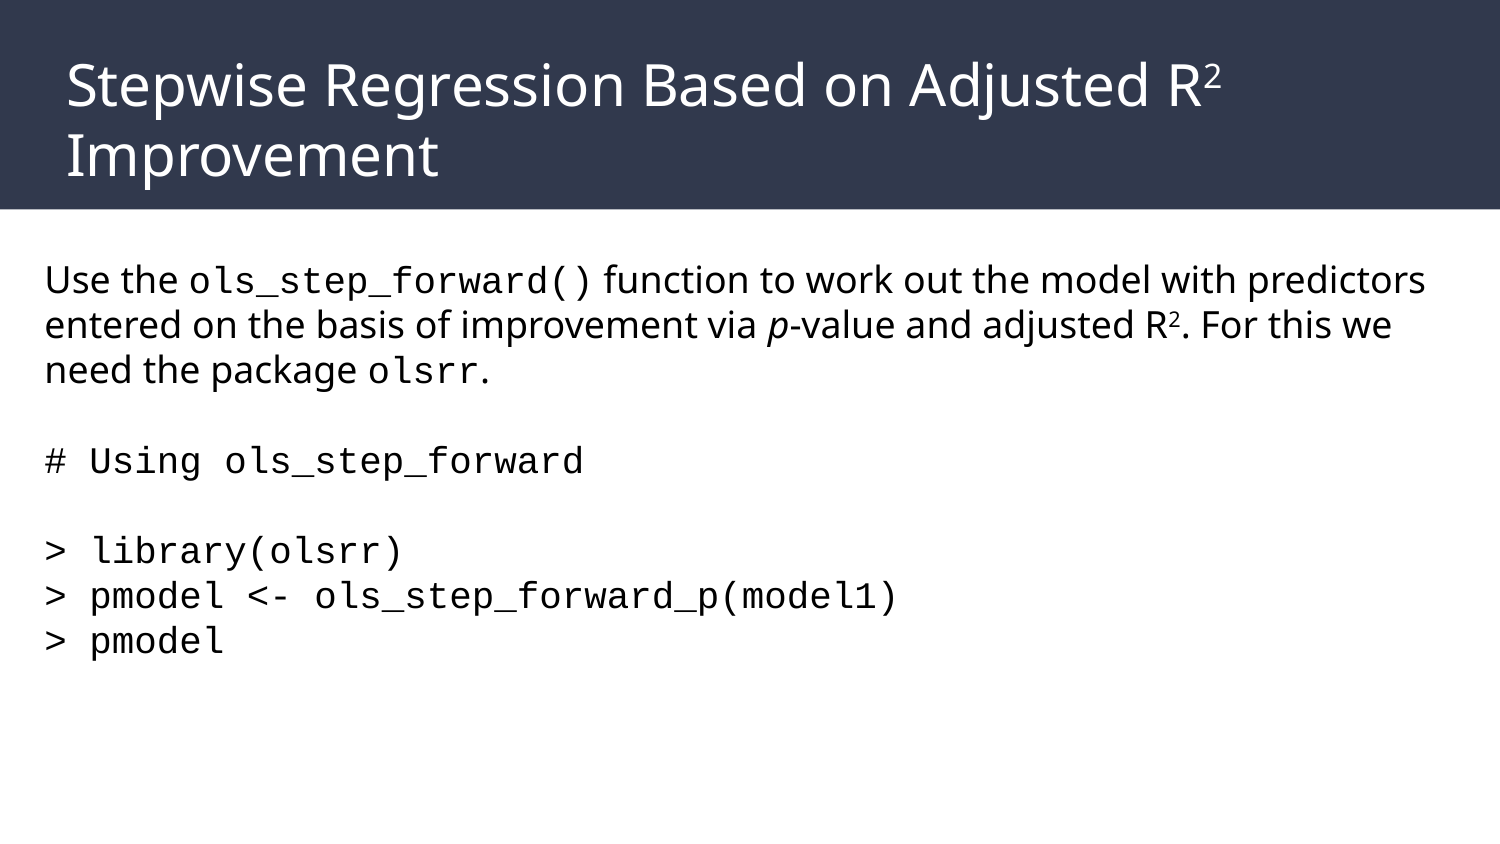

# Stepwise Regression Based on Adjusted R2 Improvement
Use the ols_step_forward() function to work out the model with predictors entered on the basis of improvement via p-value and adjusted R2. For this we need the package olsrr.
# Using ols_step_forward
> library(olsrr)
> pmodel <- ols_step_forward_p(model1)
> pmodel